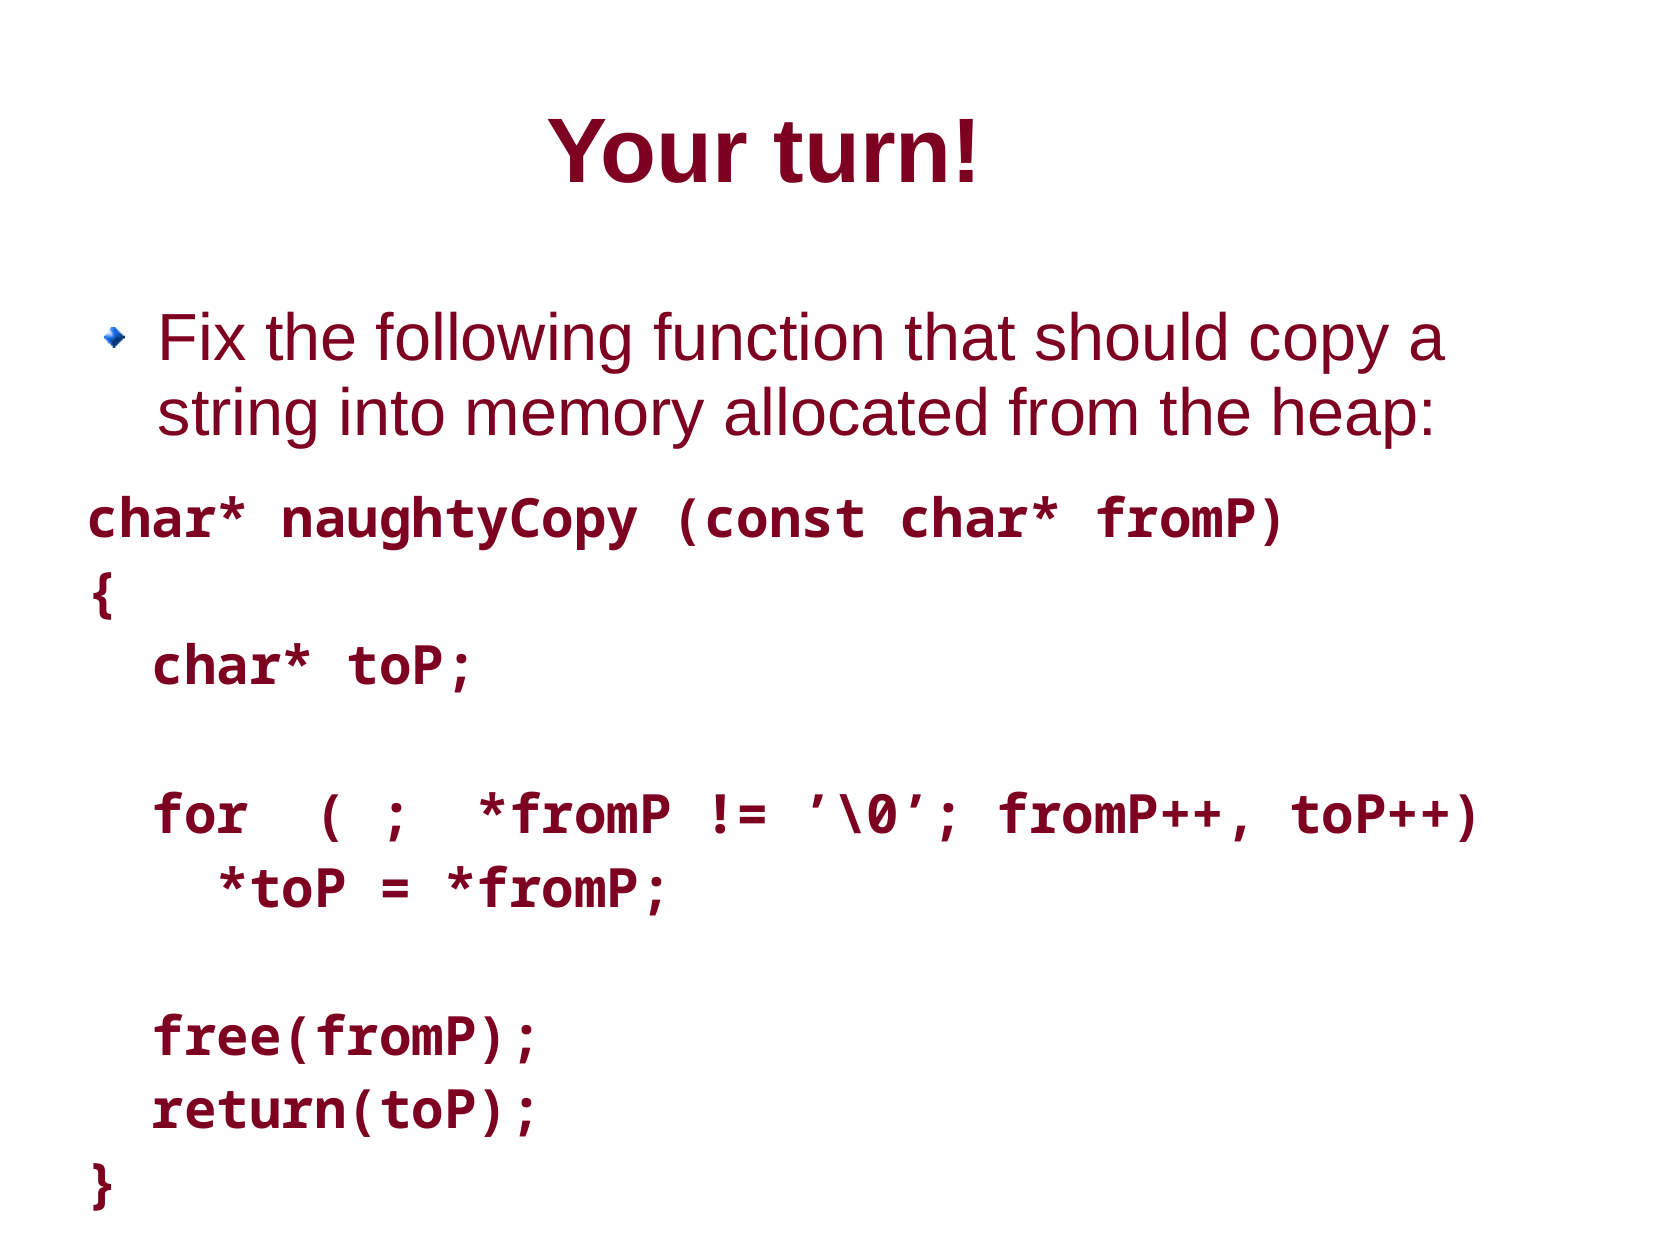

# Your turn!
Fix the following function that should copy a string into memory allocated from the heap:
char* naughtyCopy (const char* fromP)
{
 char* toP;
 for ( ; *fromP != ’\0’; fromP++, toP++)
 *toP = *fromP;
 free(fromP);
 return(toP);
}